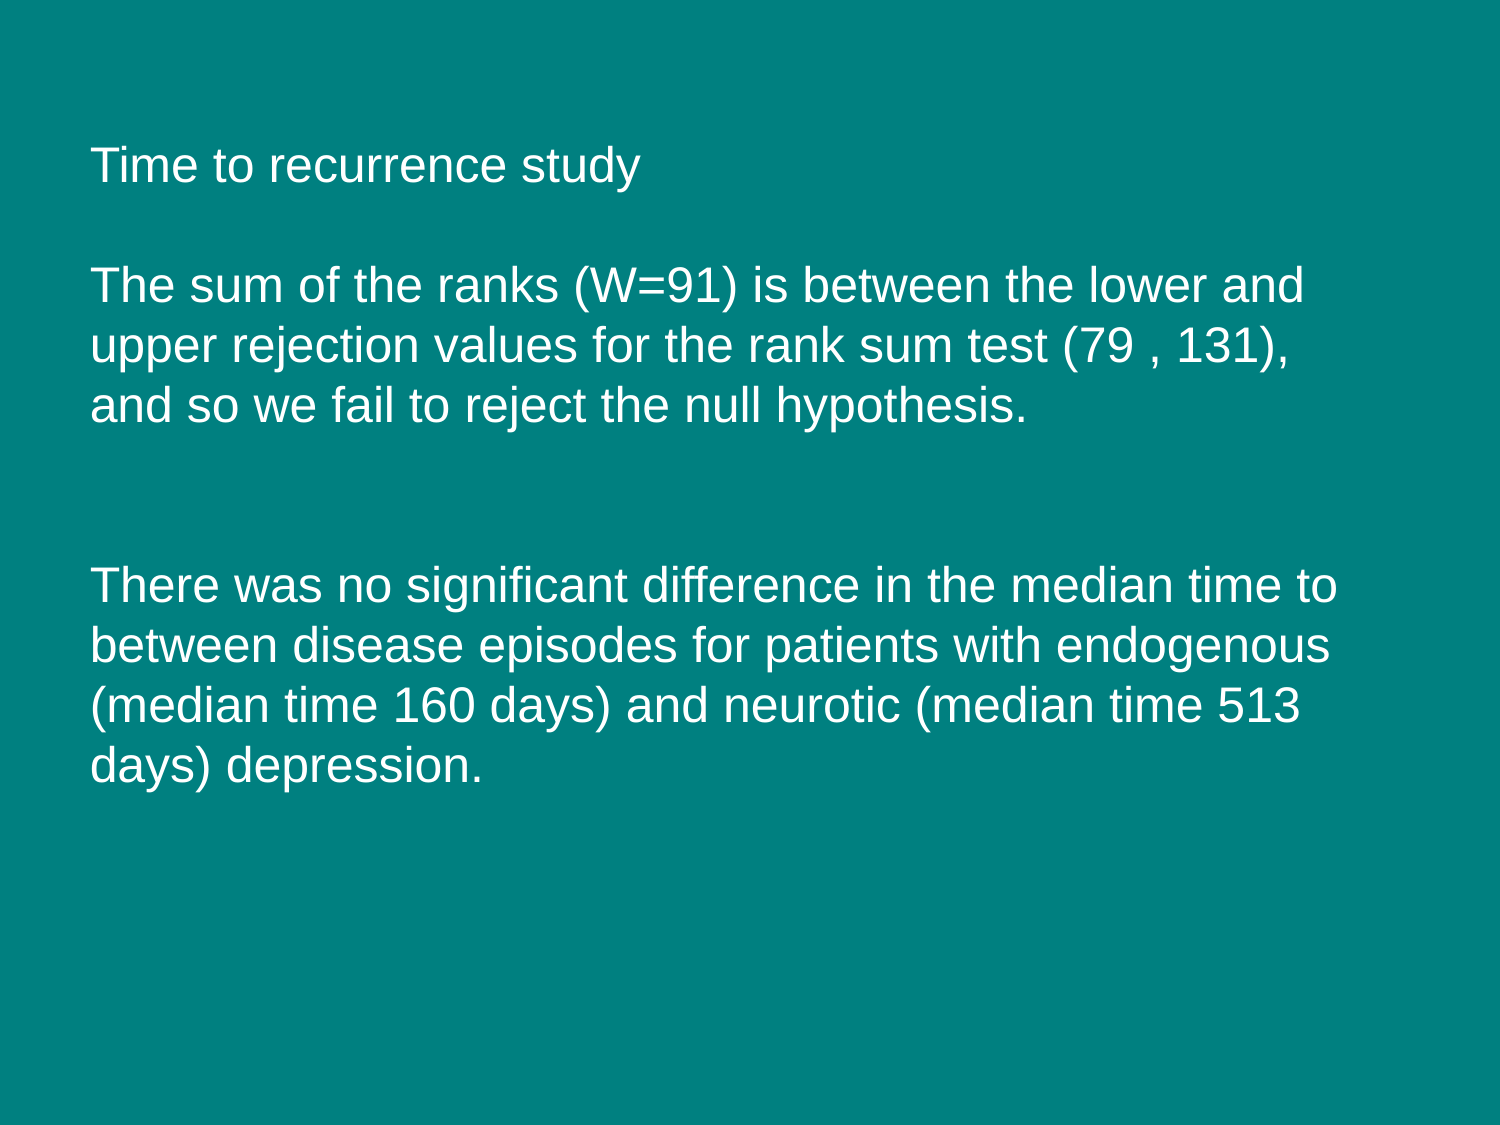

Time to recurrence study
The sum of the ranks (W=91) is between the lower and upper rejection values for the rank sum test (79 , 131), and so we fail to reject the null hypothesis.
There was no significant difference in the median time to between disease episodes for patients with endogenous (median time 160 days) and neurotic (median time 513 days) depression.